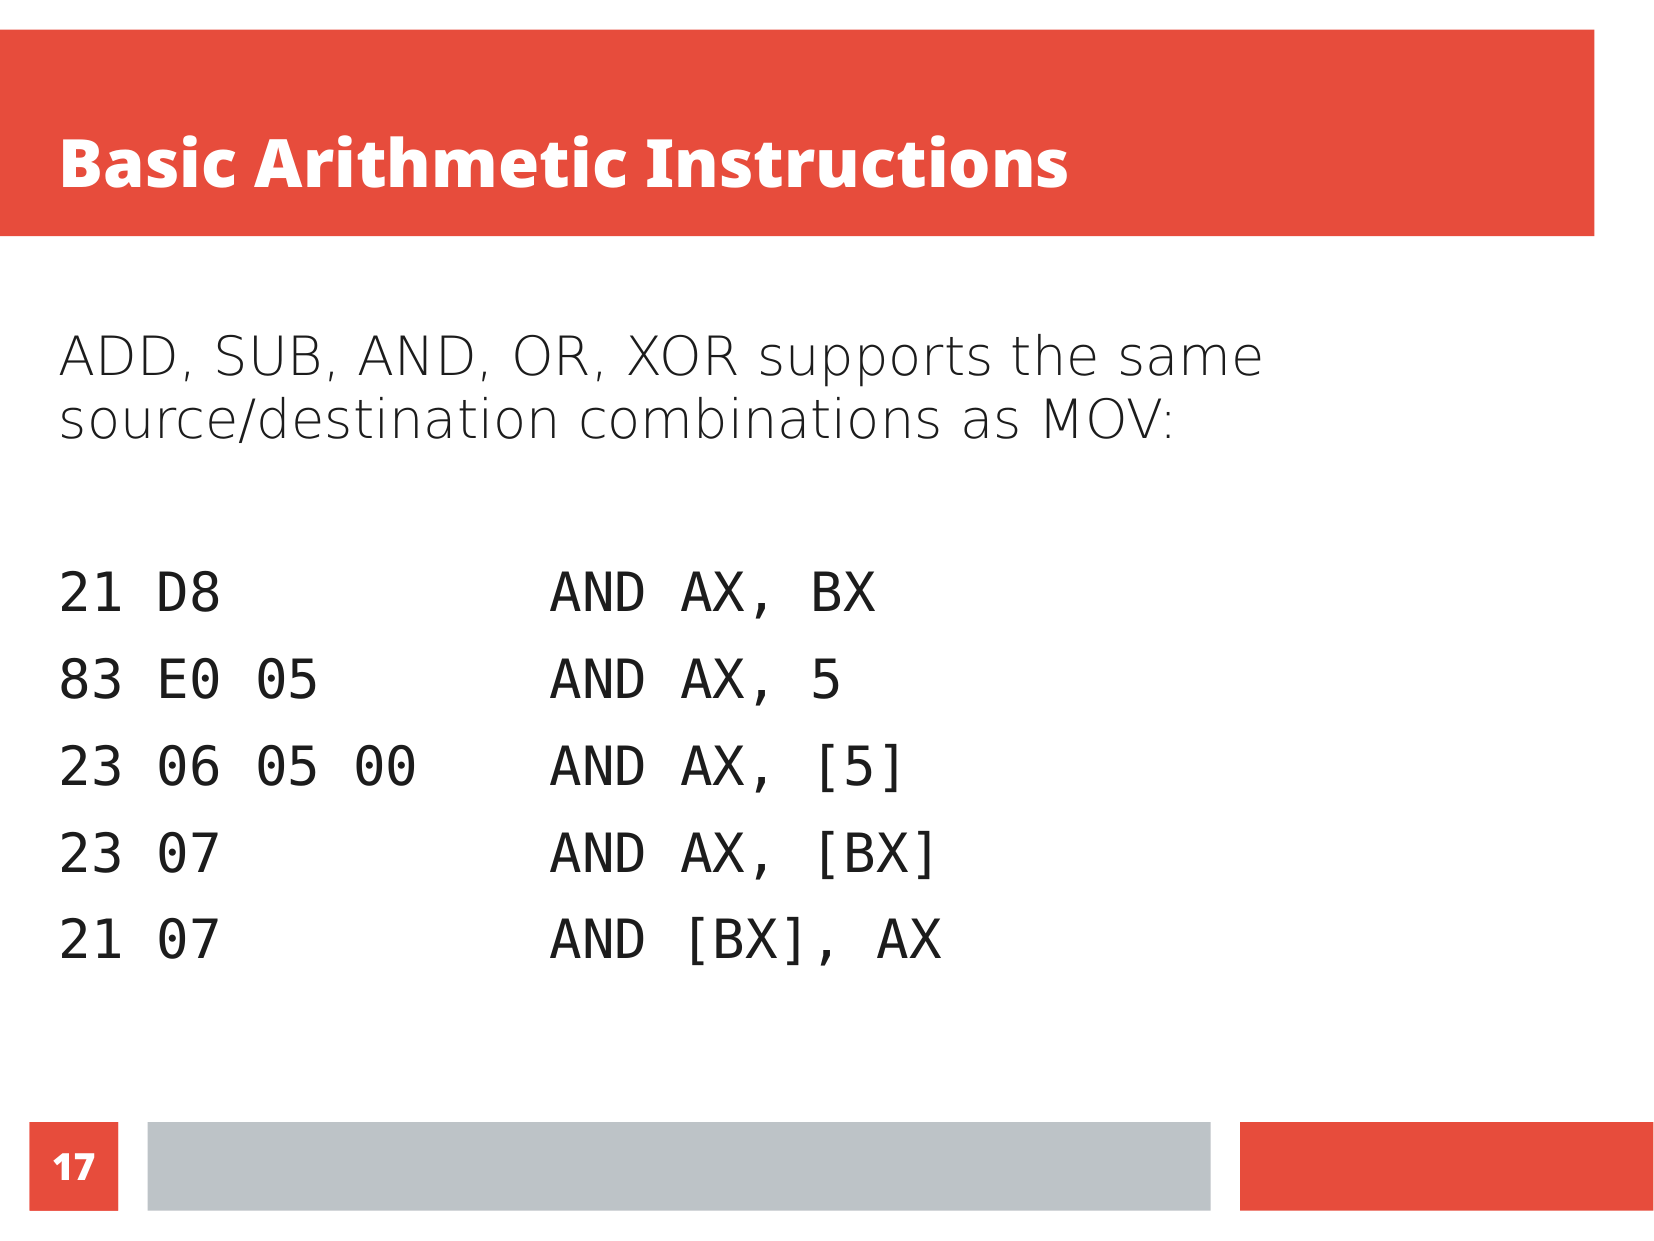

# Basic Arithmetic Instructions
ADD, SUB, AND, OR, XOR supports the same source/destination combinations as MOV:
21 D8 AND AX, BX
83 E0 05 AND AX, 5
23 06 05 00 AND AX, [5]
23 07 AND AX, [BX]
21 07 AND [BX], AX
17